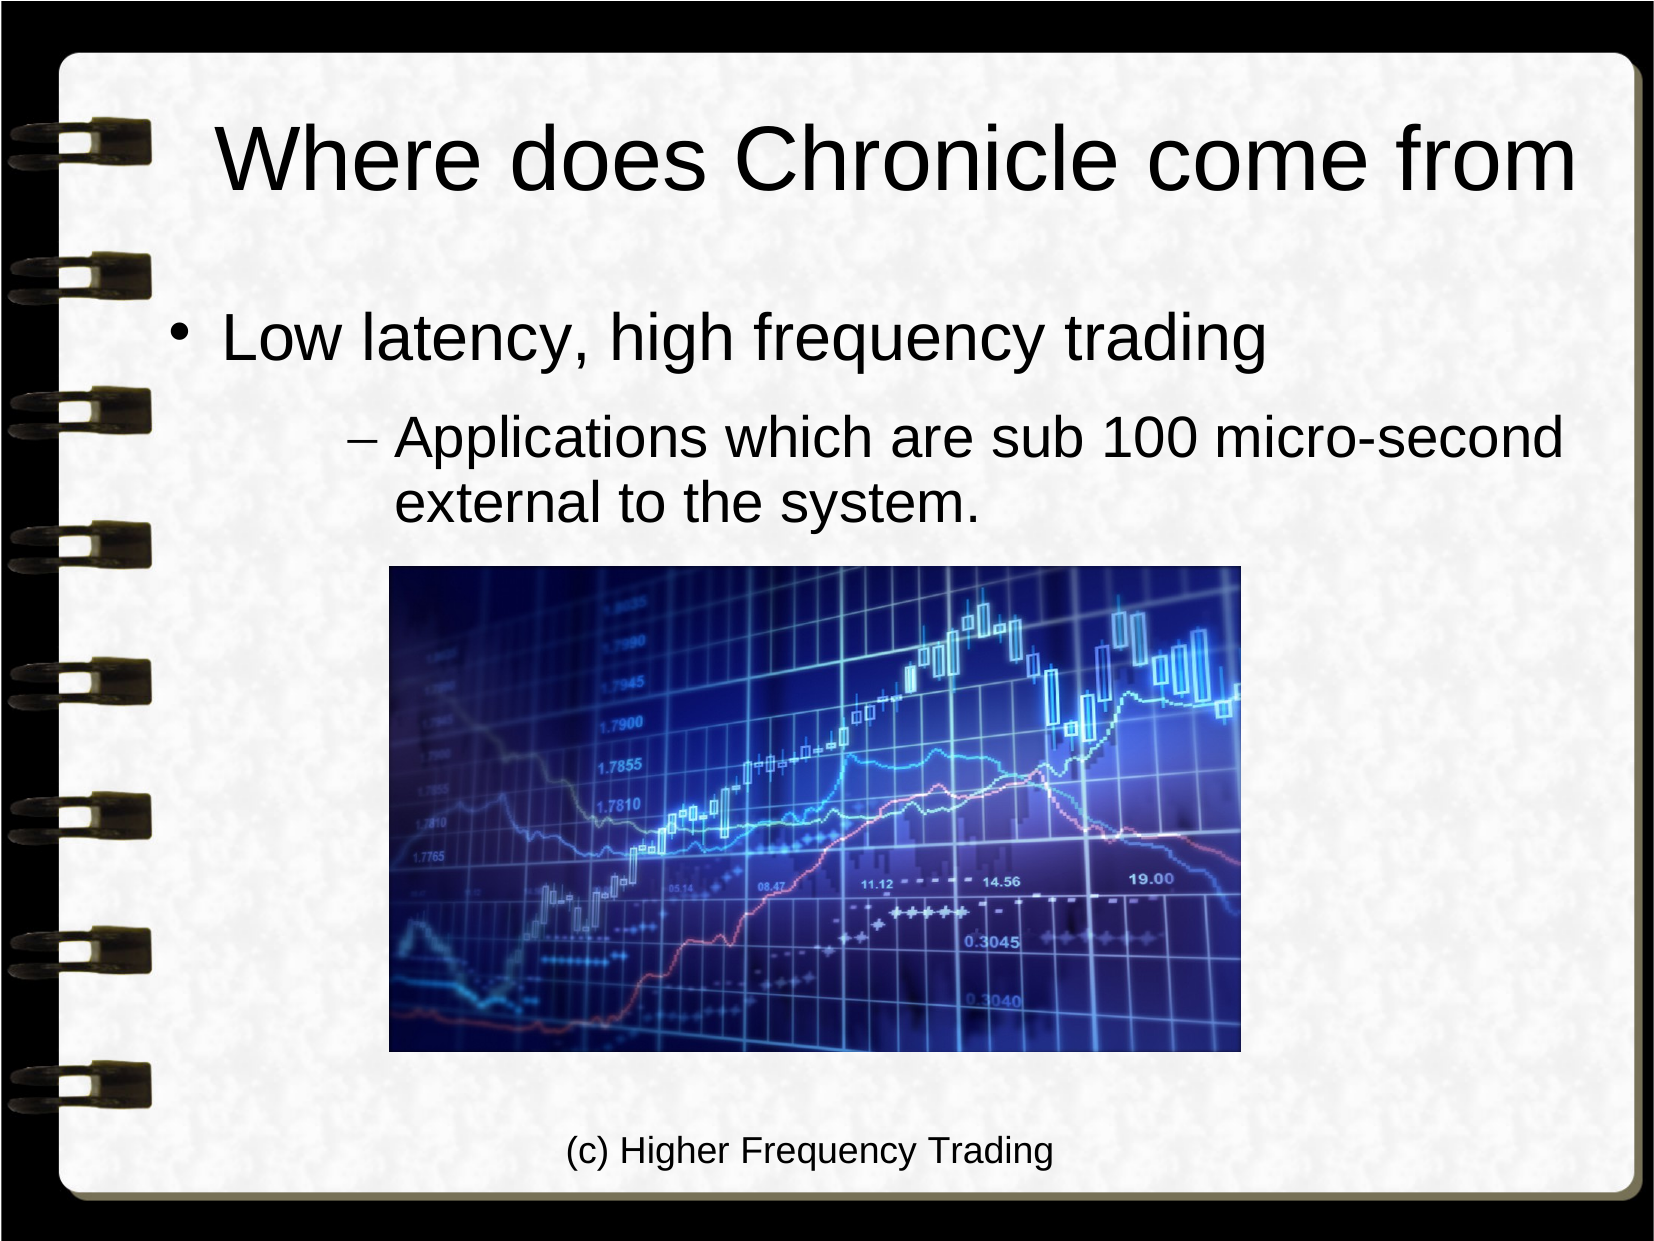

# Where does Chronicle come from
Low latency, high frequency trading
Applications which are sub 100 micro-second external to the system.